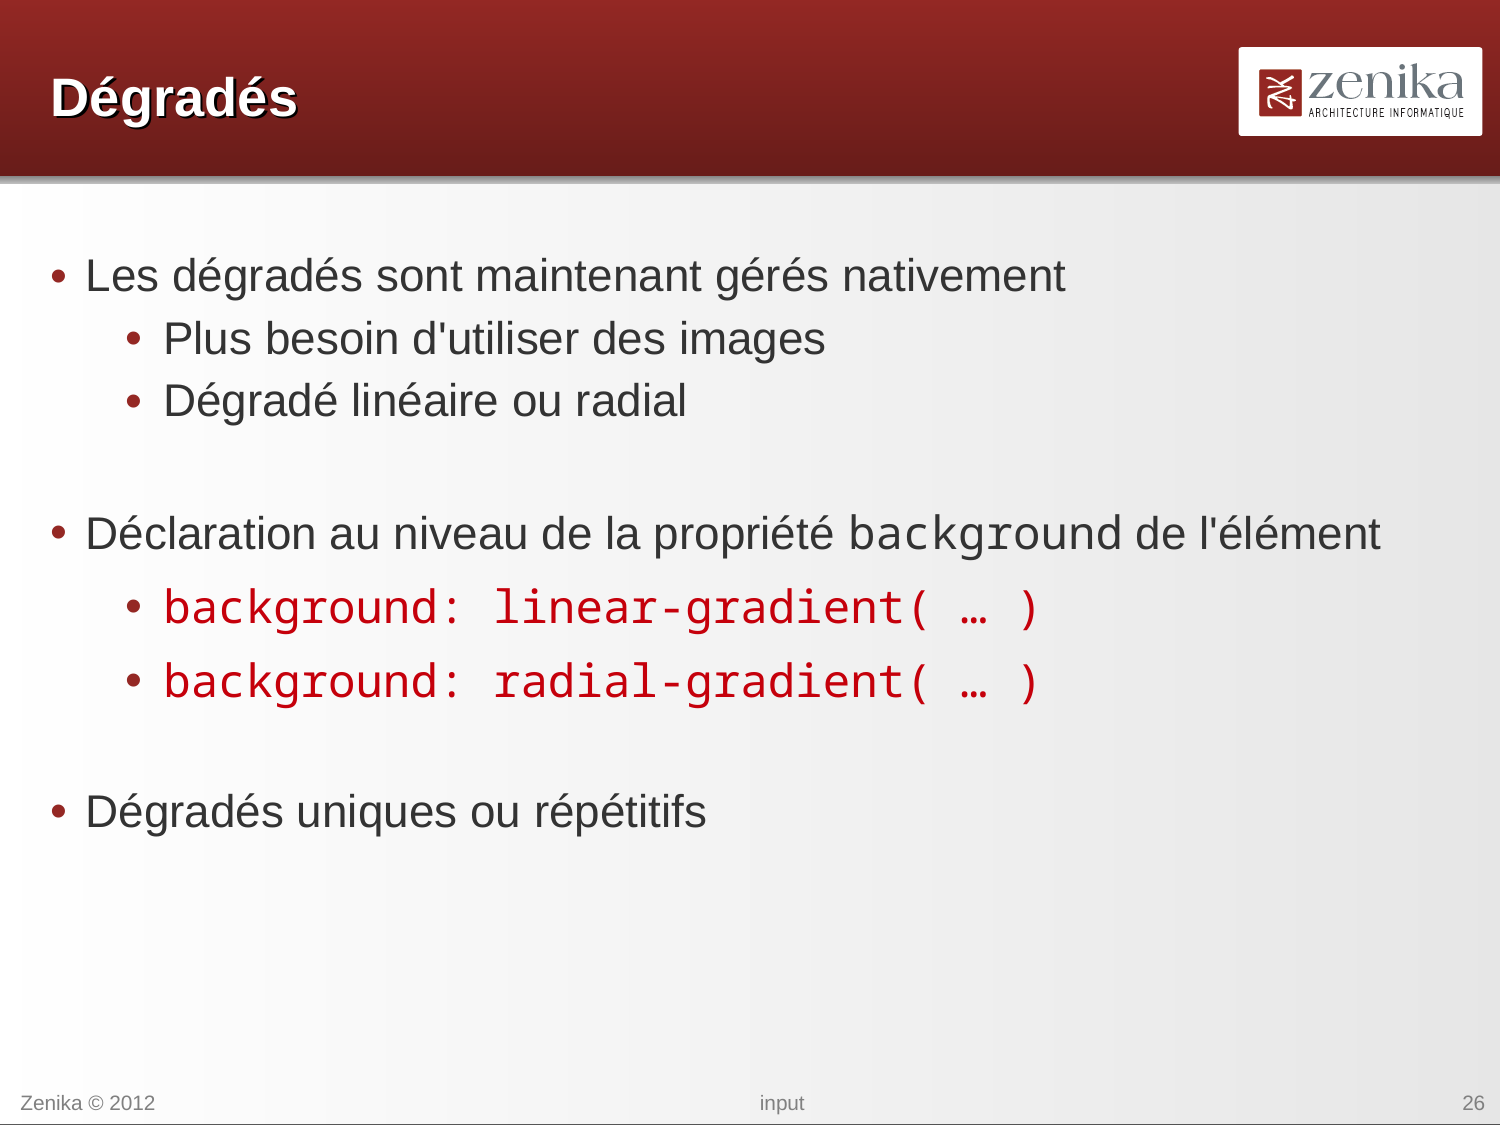

# Dégradés
Les dégradés sont maintenant gérés nativement
Plus besoin d'utiliser des images
Dégradé linéaire ou radial
Déclaration au niveau de la propriété background de l'élément
background: linear-gradient( … )
background: radial-gradient( … )
Dégradés uniques ou répétitifs